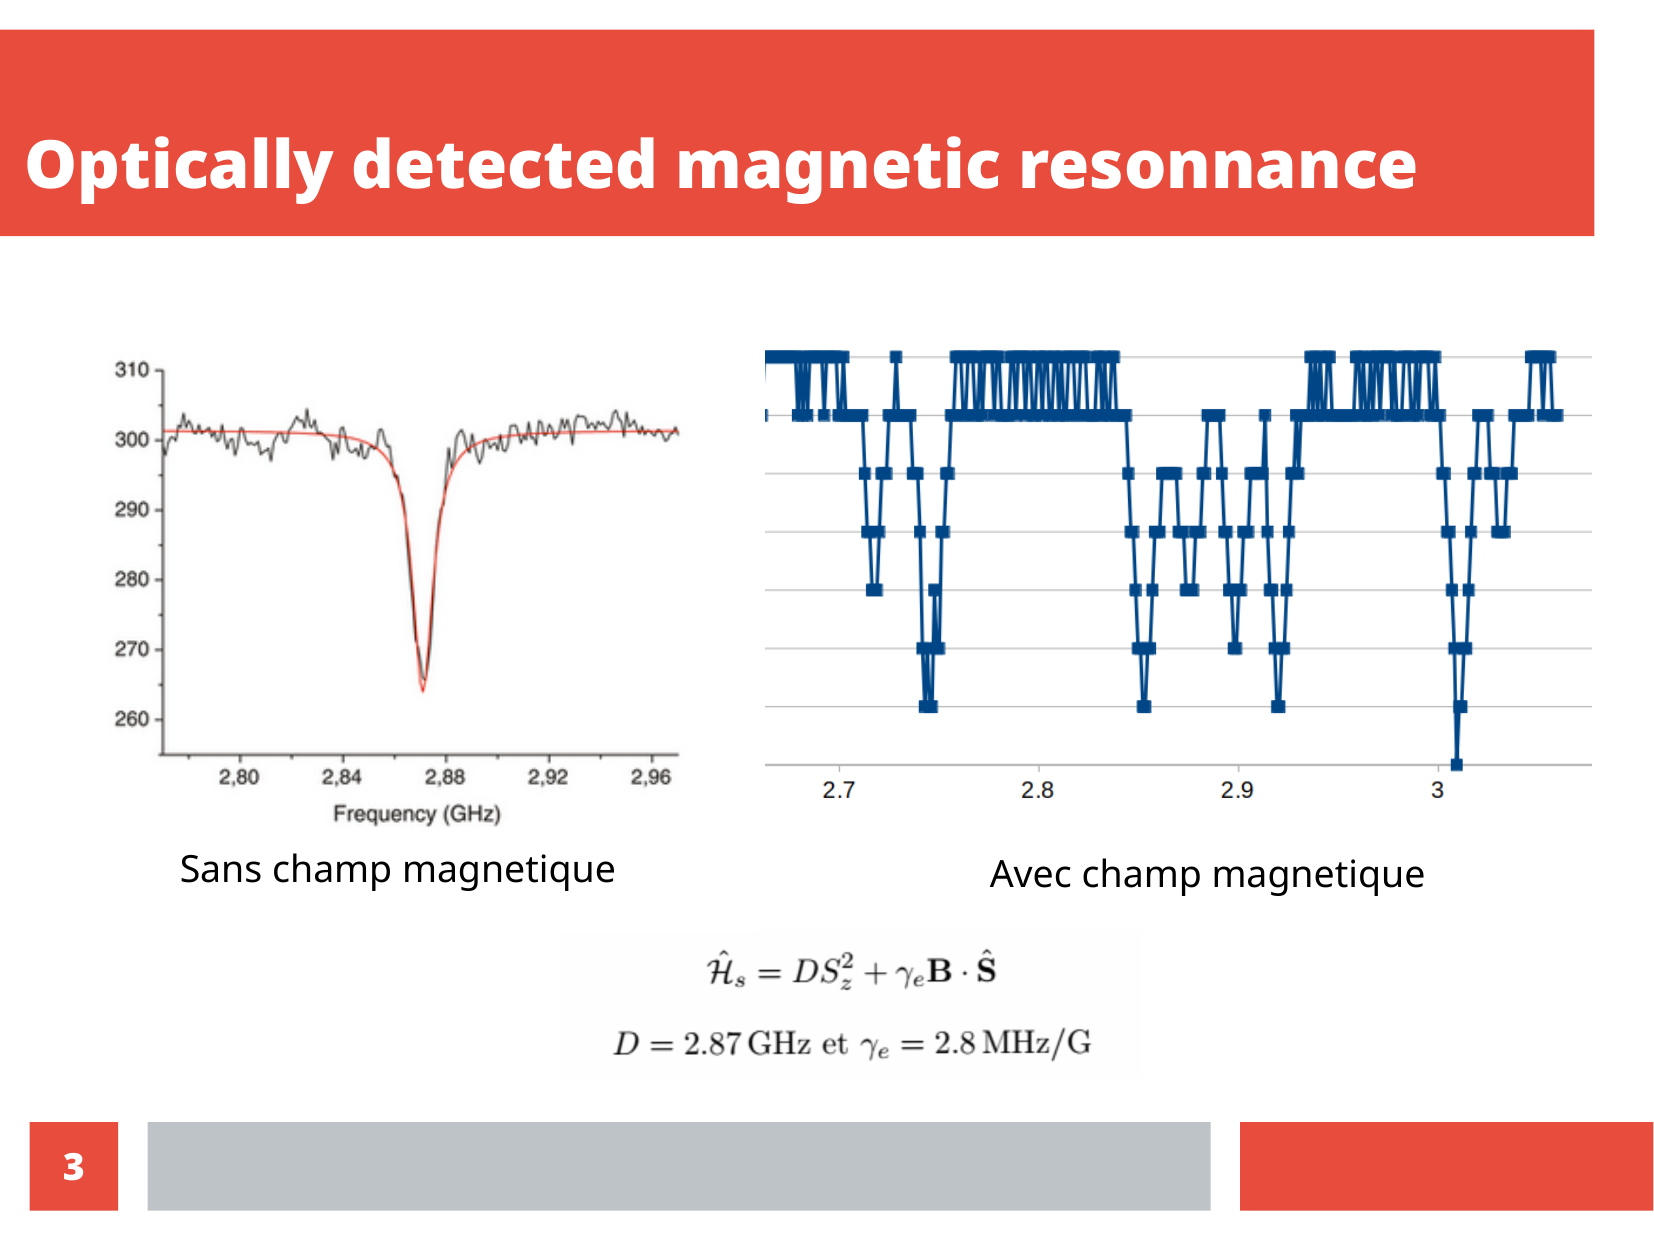

# Optically detected magnetic resonnance
Sans champ magnetique
Avec champ magnetique
3